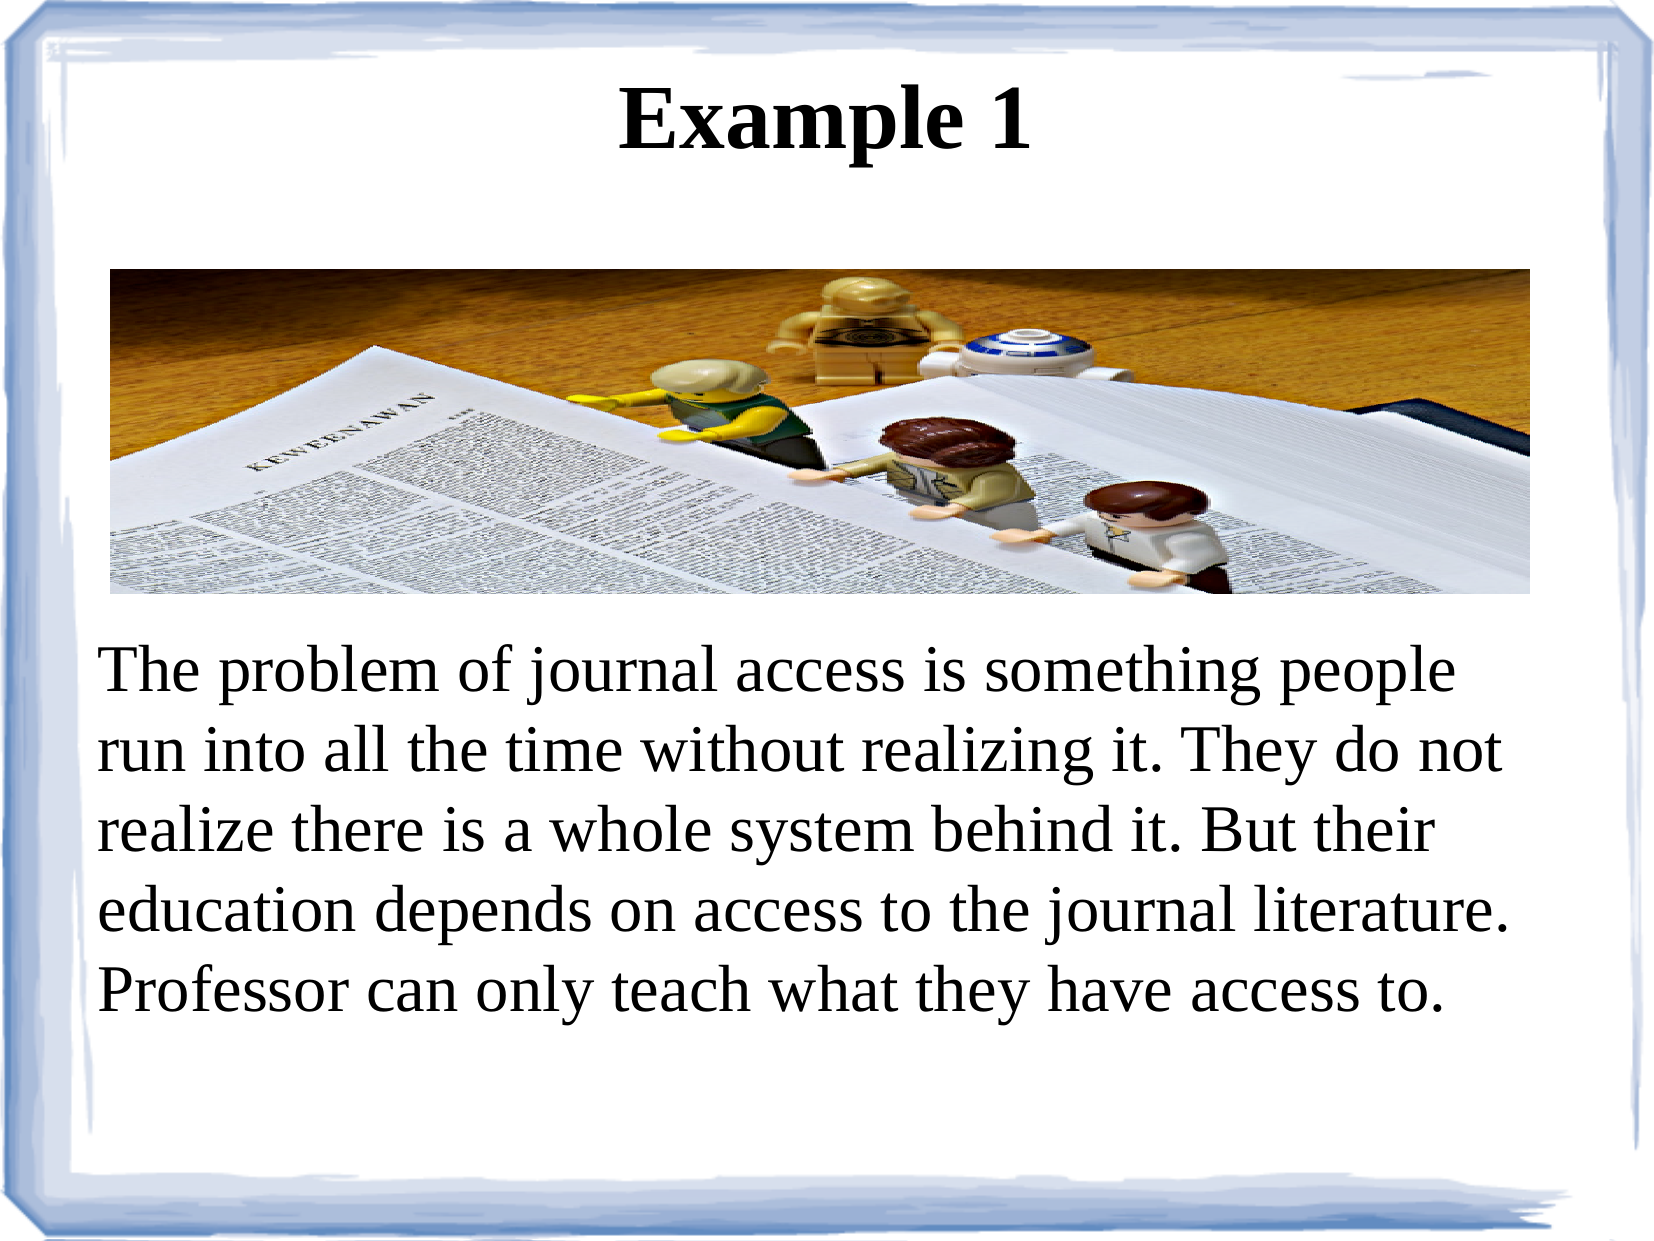

# Example 1
The problem of journal access is something people run into all the time without realizing it. They do not realize there is a whole system behind it. But their education depends on access to the journal literature. Professor can only teach what they have access to.